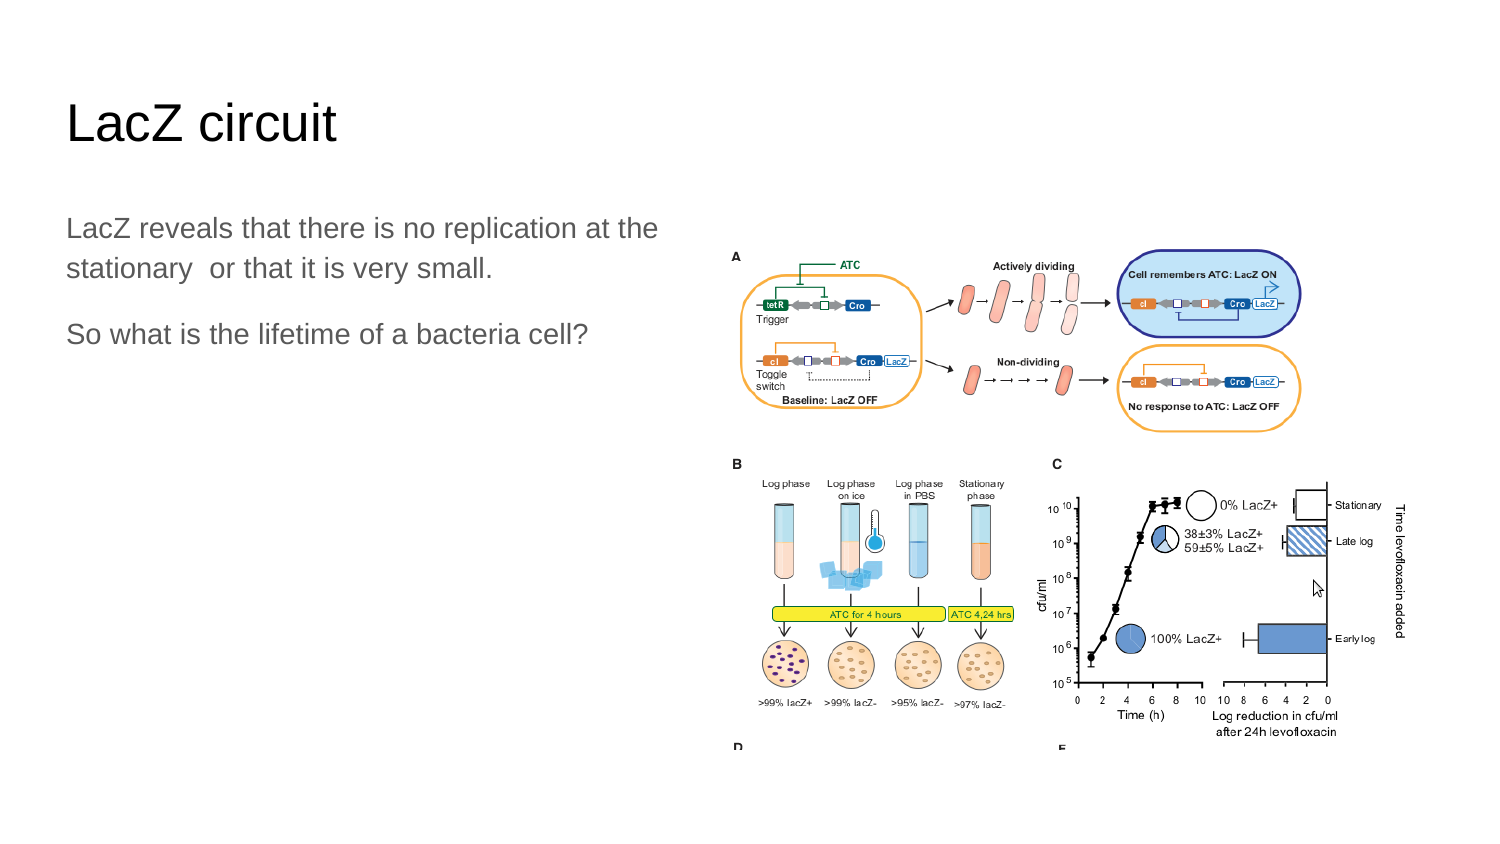

# LacZ circuit
LacZ reveals that there is no replication at the stationary or that it is very small.
So what is the lifetime of a bacteria cell?